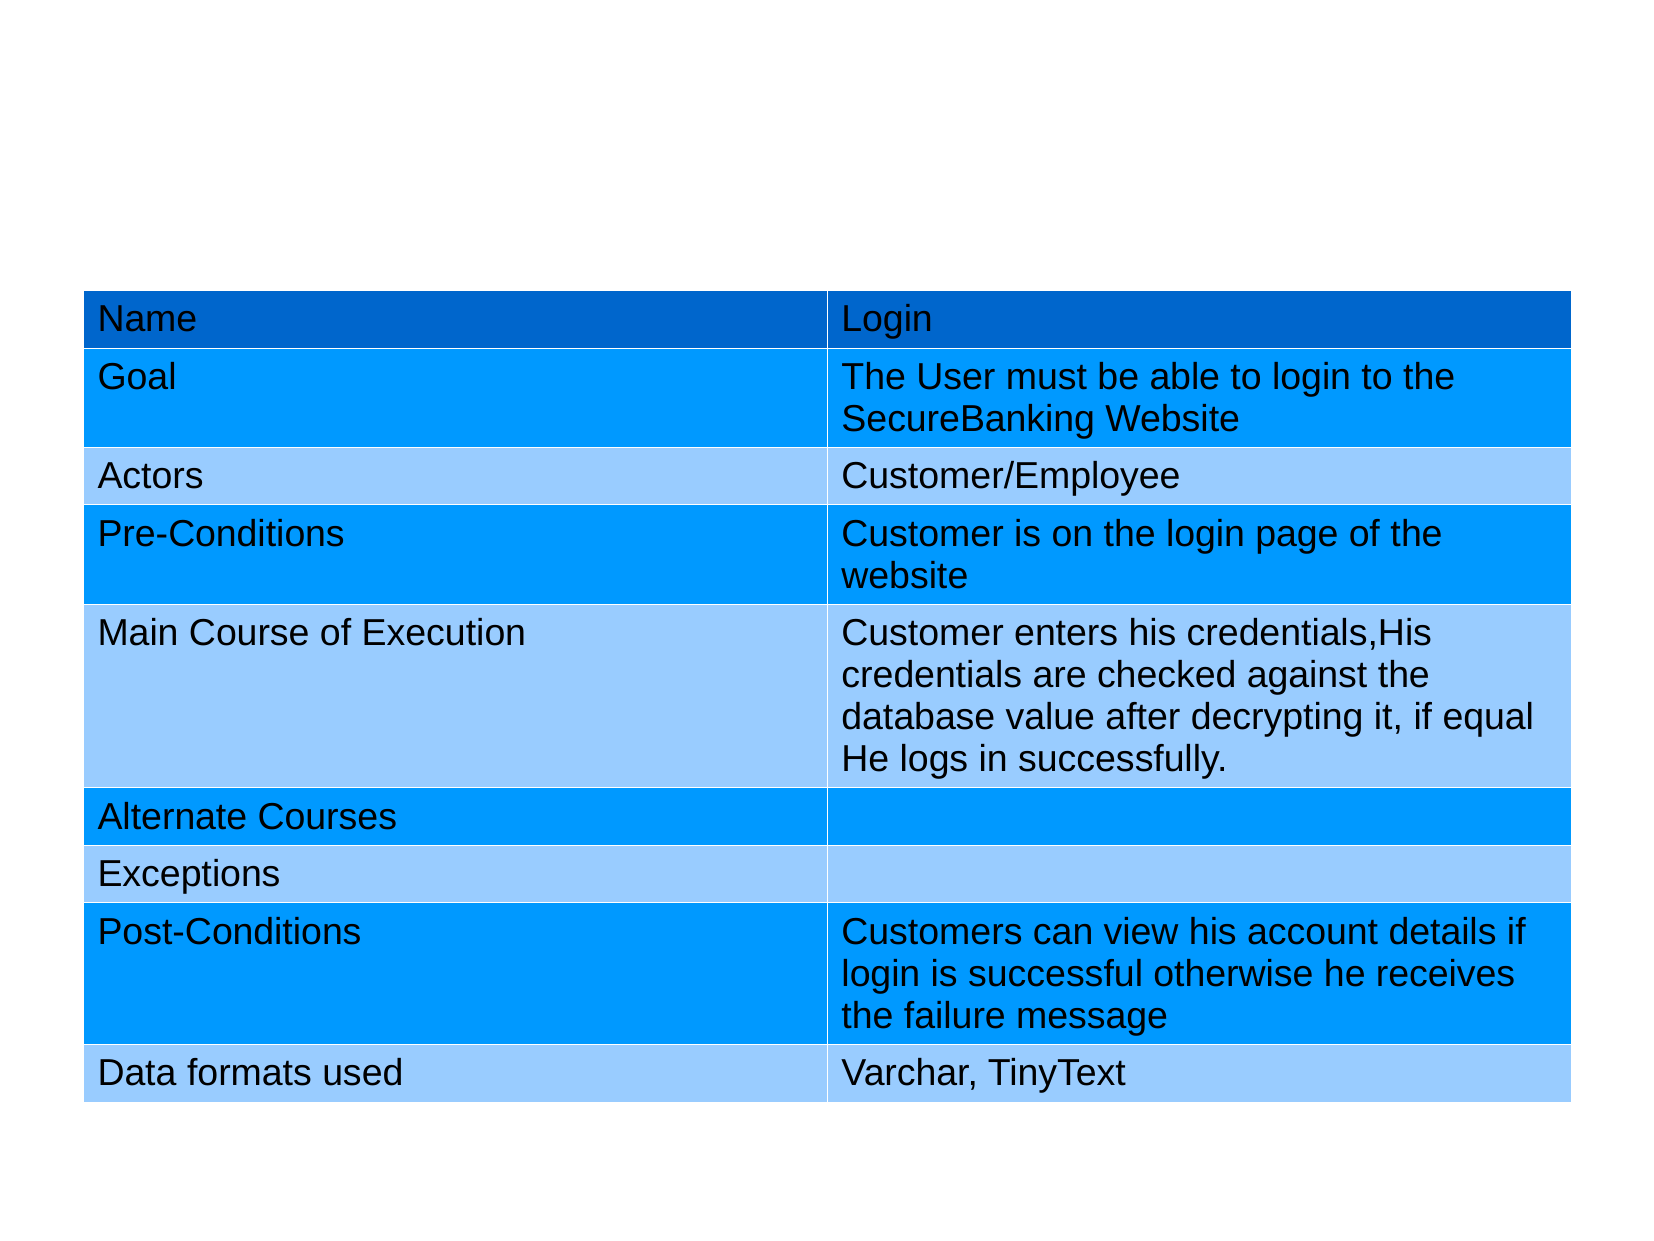

| Name | Login |
| --- | --- |
| Goal | The User must be able to login to the SecureBanking Website |
| Actors | Customer/Employee |
| Pre-Conditions | Customer is on the login page of the website |
| Main Course of Execution | Customer enters his credentials,His credentials are checked against the database value after decrypting it, if equal He logs in successfully. |
| Alternate Courses | |
| Exceptions | |
| Post-Conditions | Customers can view his account details if login is successful otherwise he receives the failure message |
| Data formats used | Varchar, TinyText |